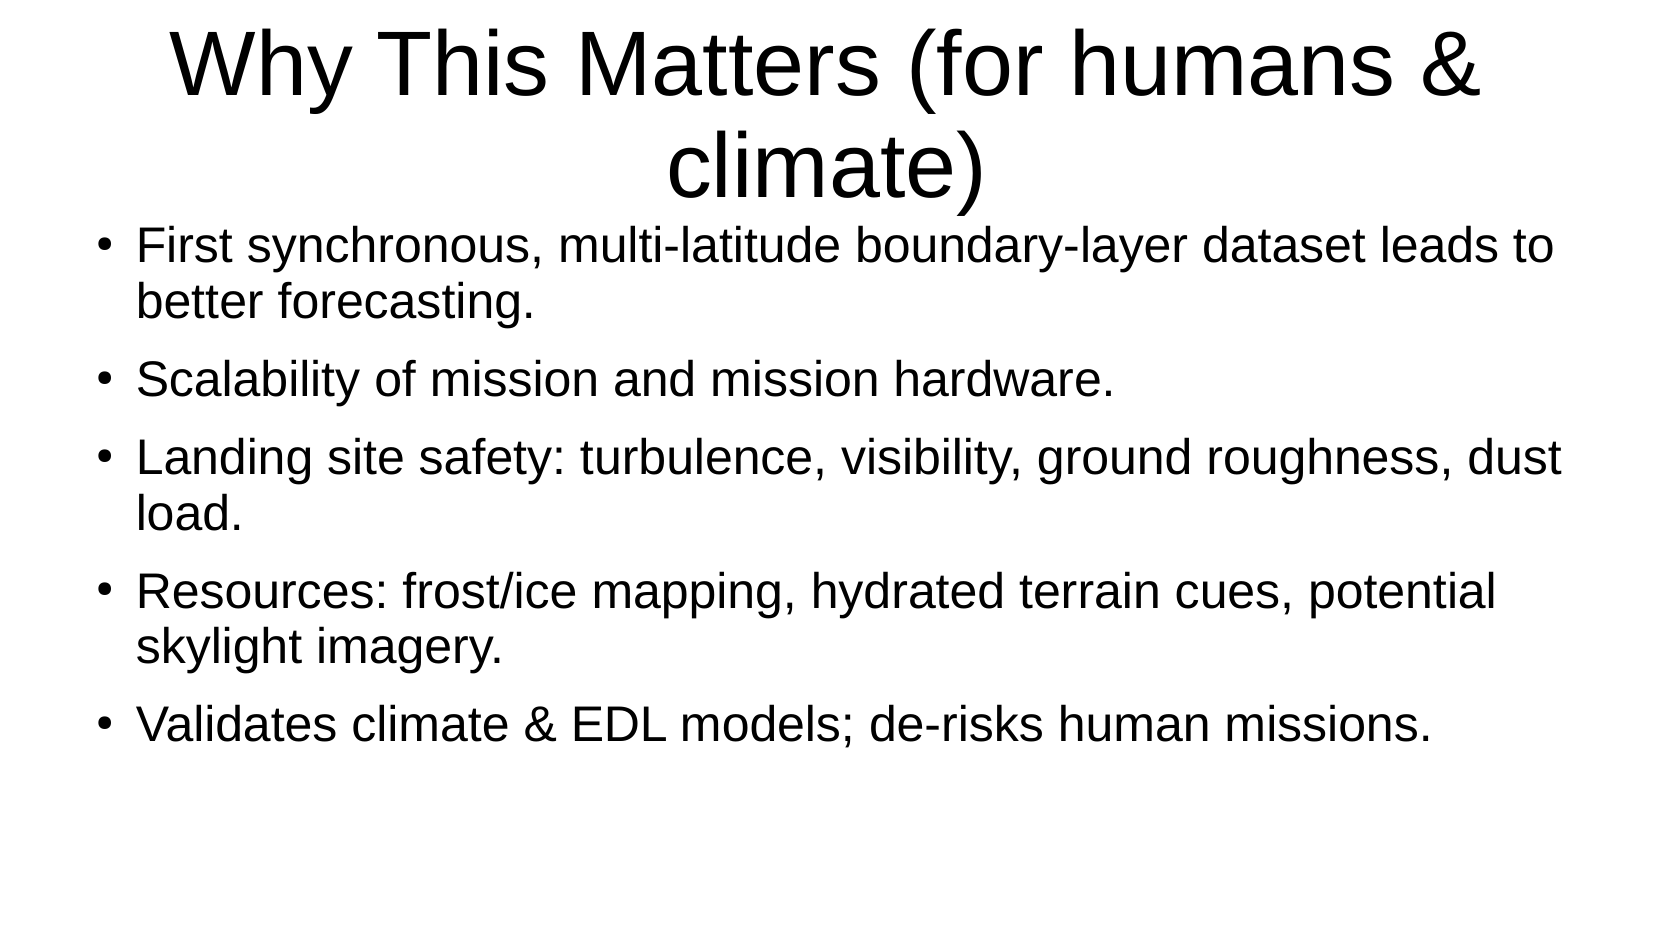

# Why This Matters (for humans & climate)
First synchronous, multi-latitude boundary-layer dataset leads to better forecasting.
Scalability of mission and mission hardware.
Landing site safety: turbulence, visibility, ground roughness, dust load.
Resources: frost/ice mapping, hydrated terrain cues, potential skylight imagery.
Validates climate & EDL models; de-risks human missions.